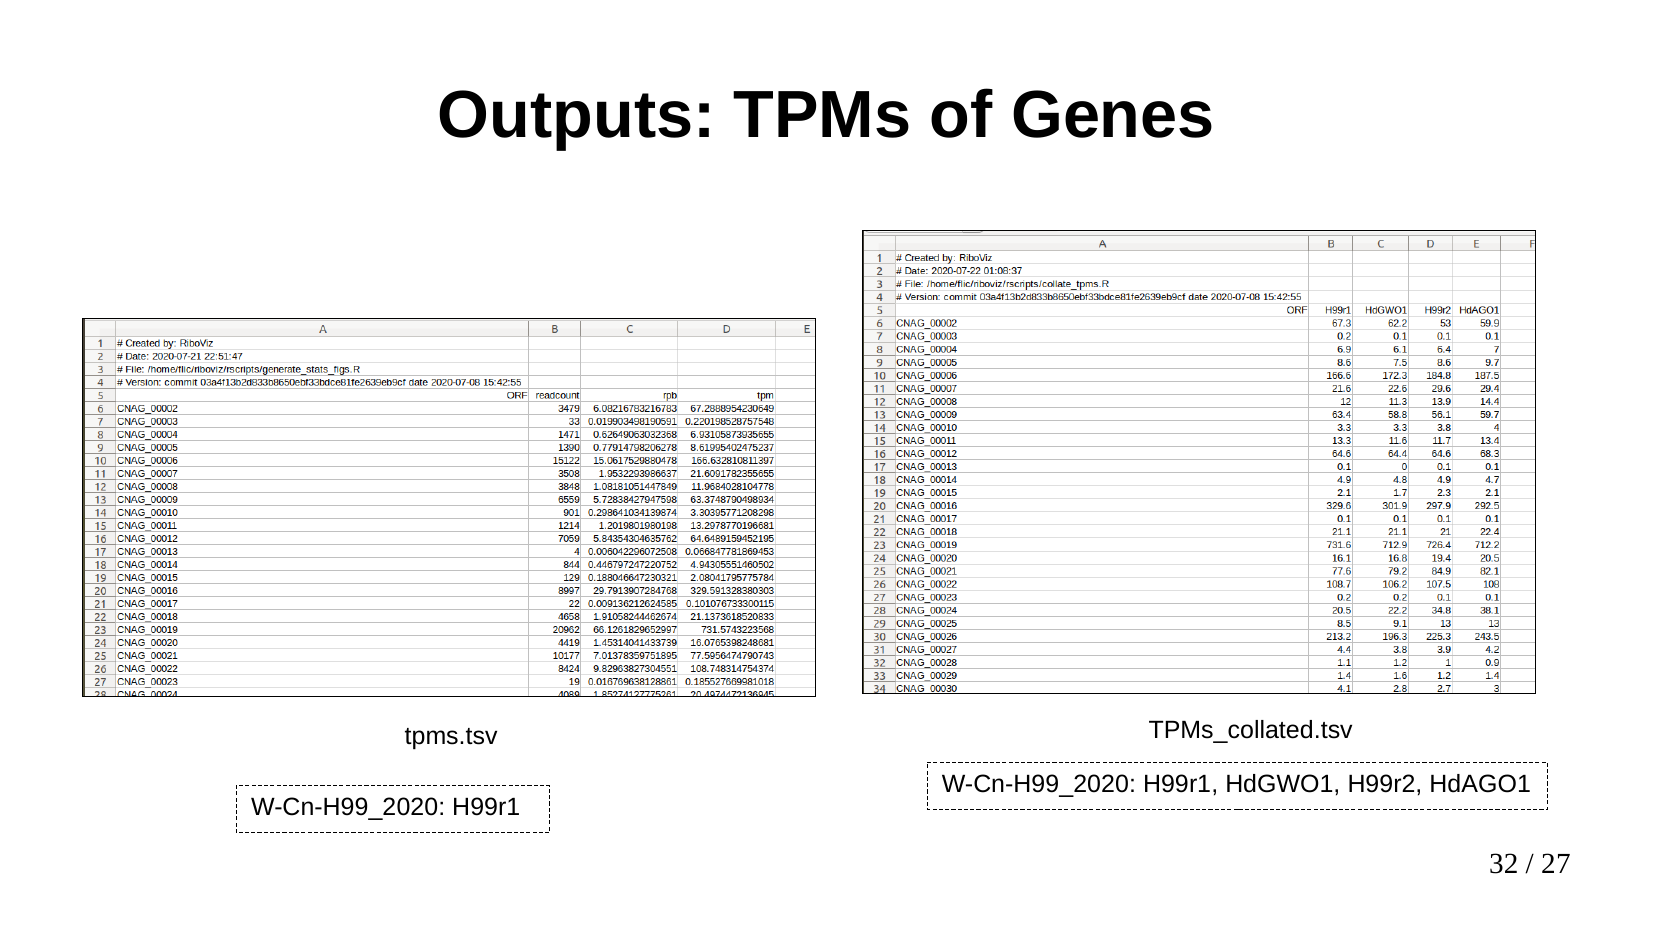

# Outputs: TPMs of Genes
TPMs_collated.tsv
tpms.tsv
W-Cn-H99_2020: H99r1, HdGWO1, H99r2, HdAGO1
W-Cn-H99_2020: H99r1
32